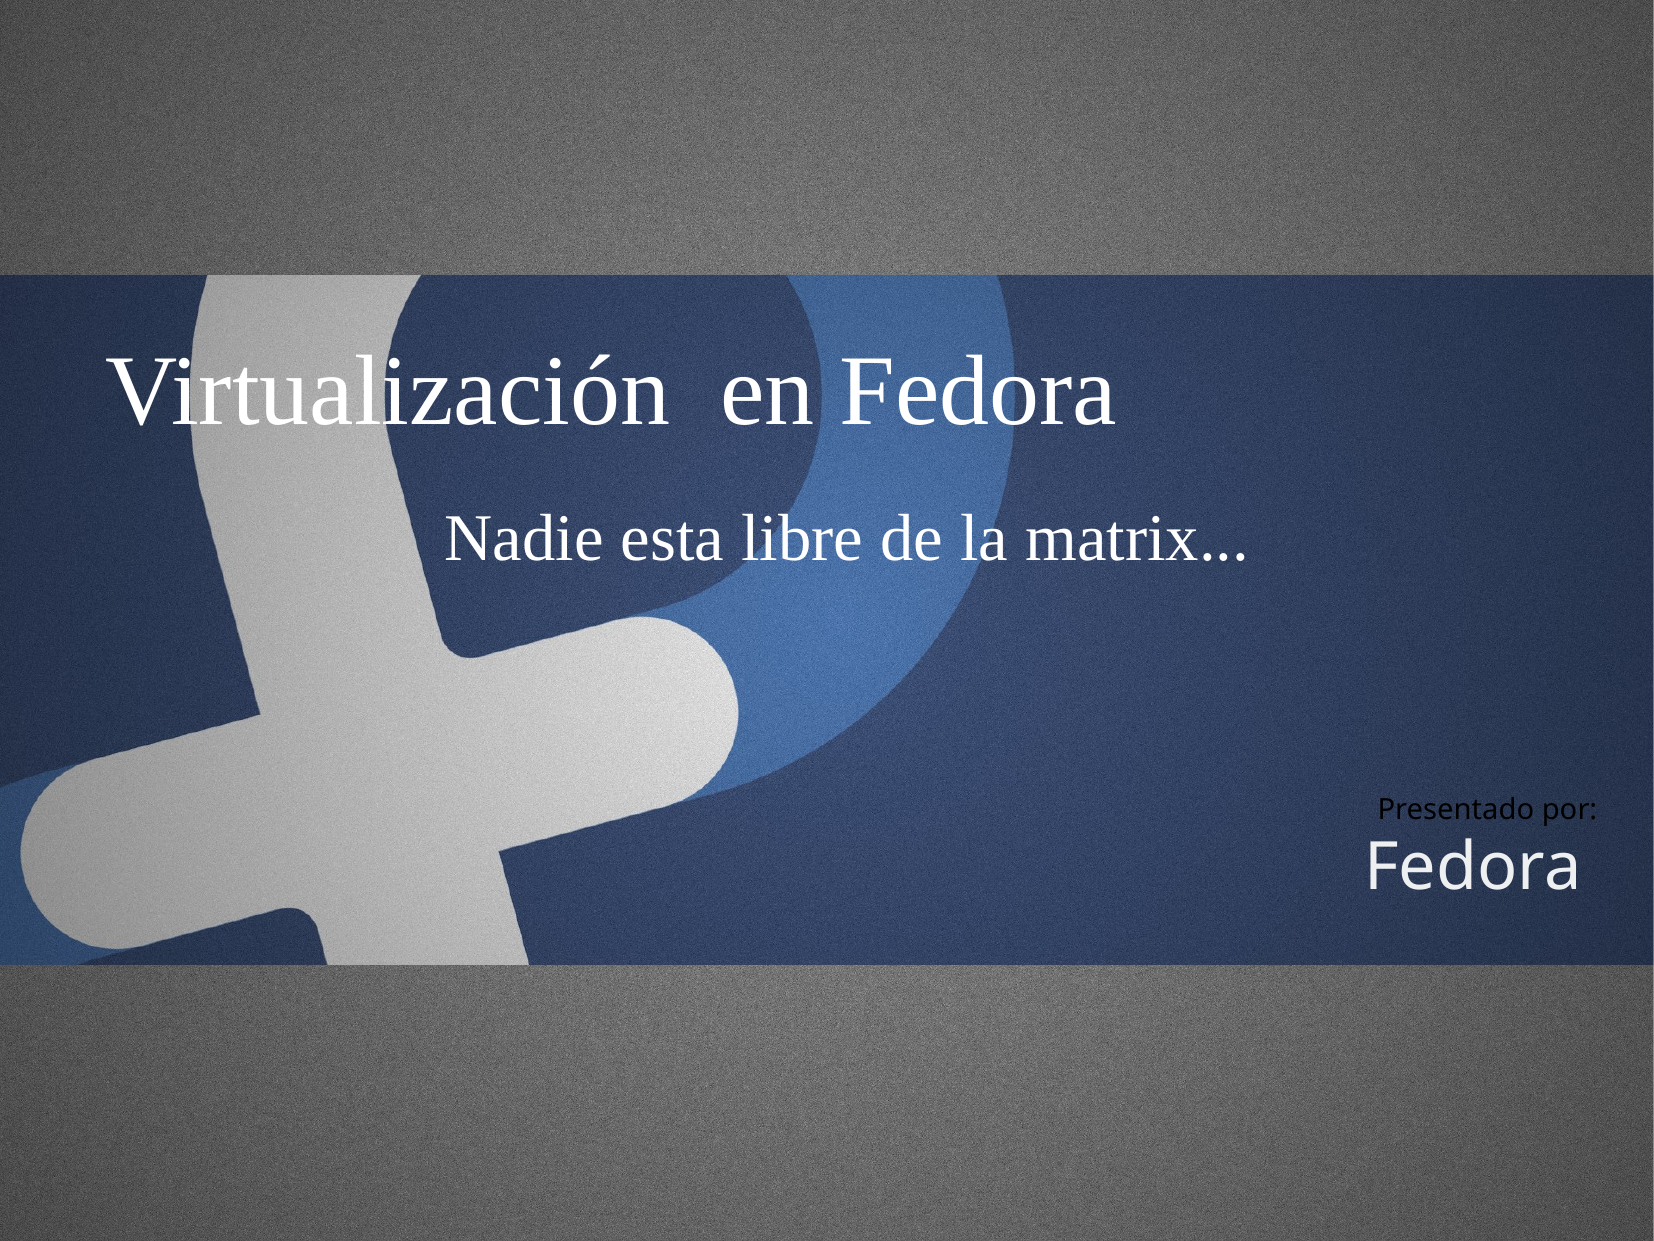

# Virtualización en Fedora
Nadie esta libre de la matrix...
Presentado por:
Fedora